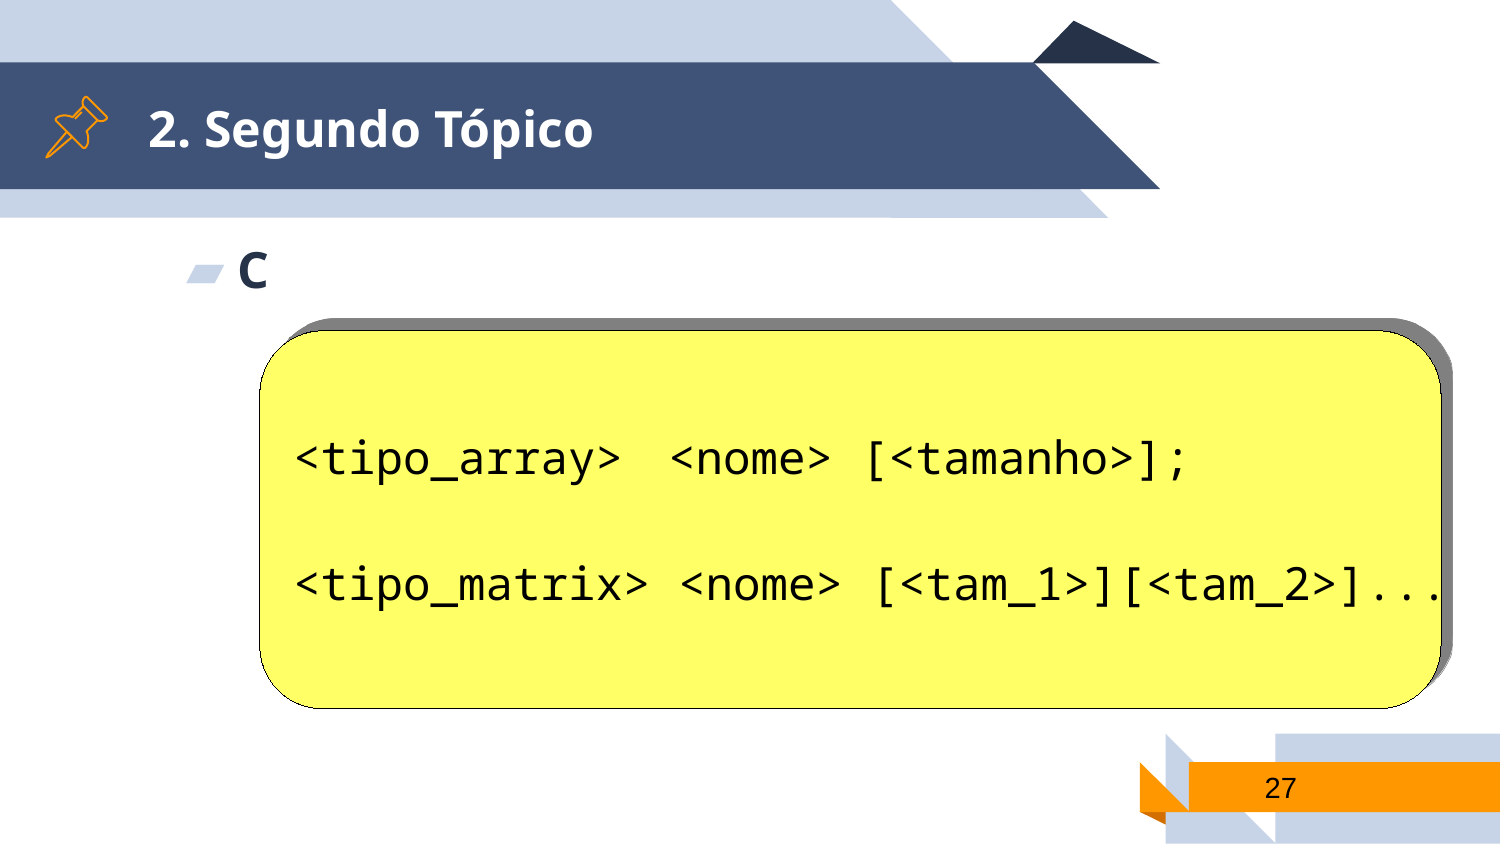

# 2. Segundo Tópico
 C
<tipo_array>	<nome> [<tamanho>];
<tipo_matrix> <nome> [<tam_1>][<tam_2>]...